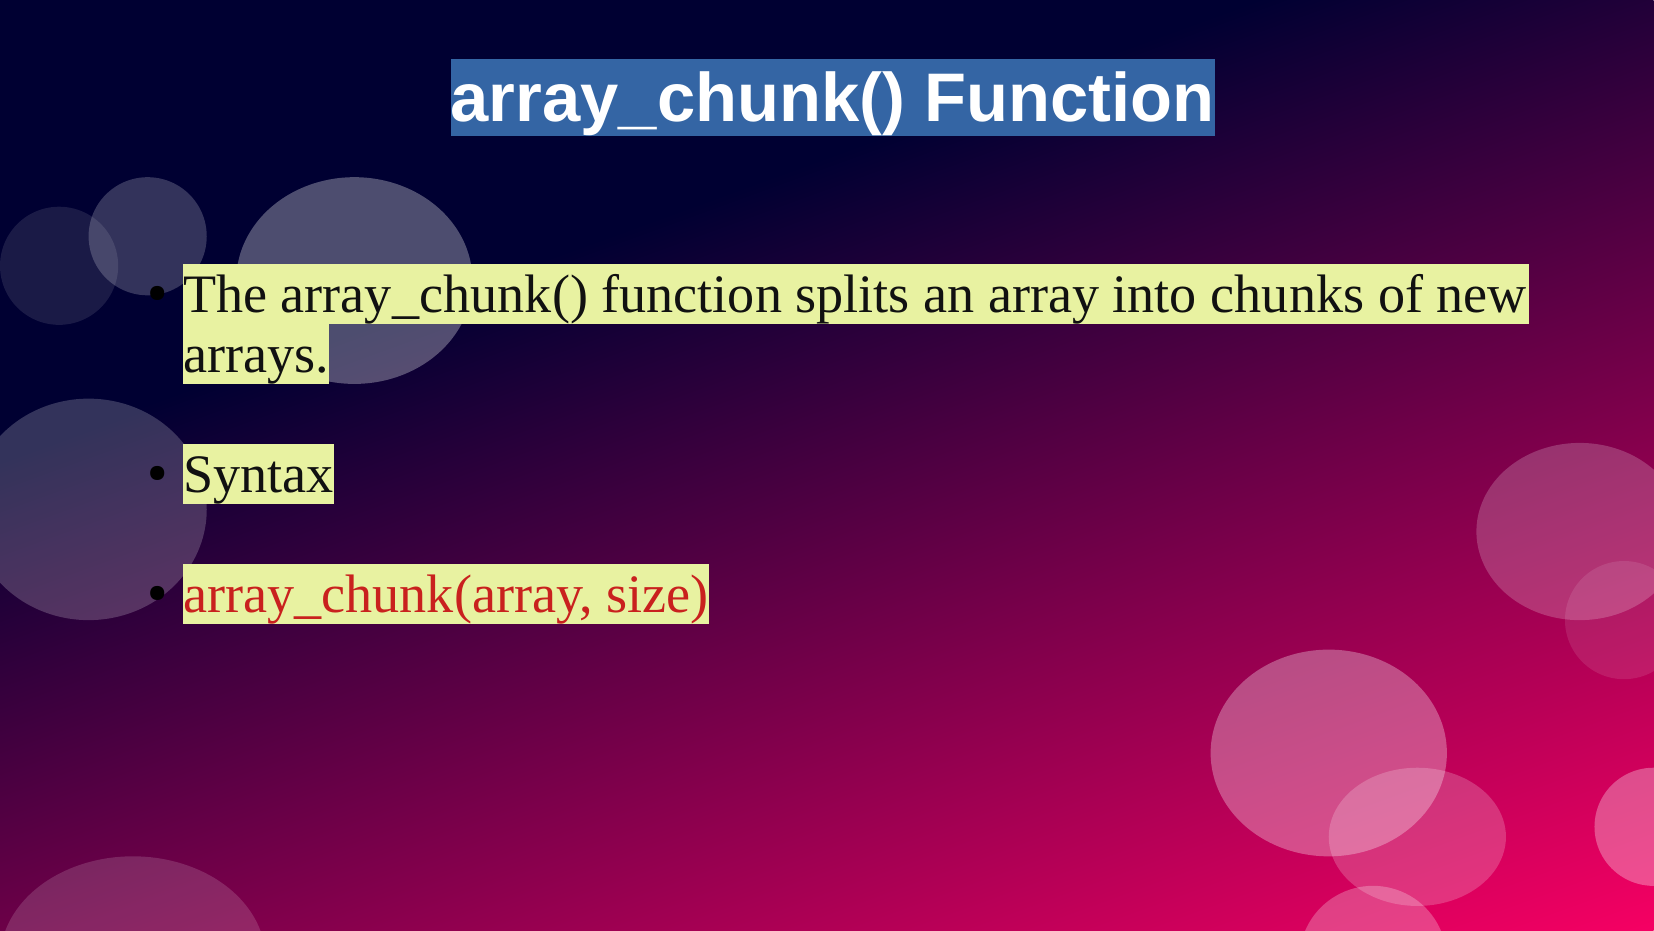

# array_chunk() Function
The array_chunk() function splits an array into chunks of new arrays.
Syntax
array_chunk(array, size)